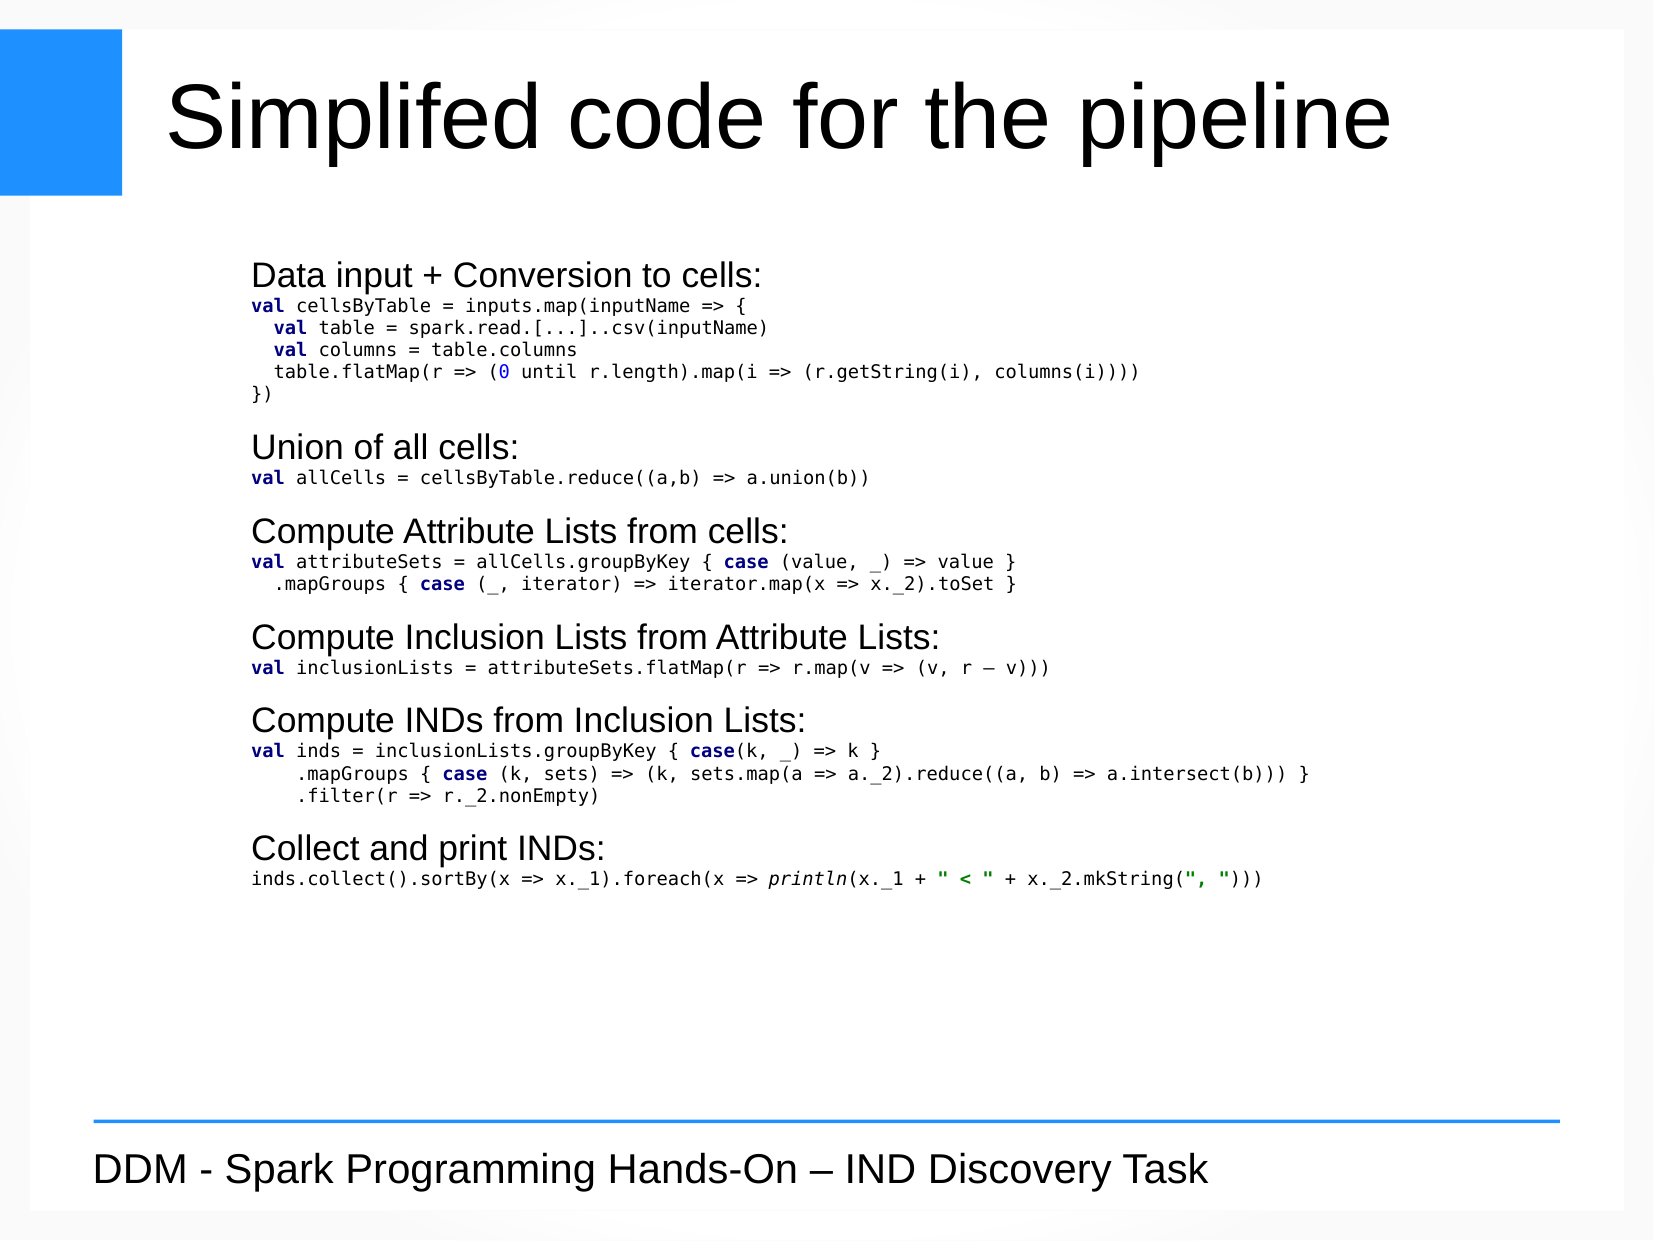

# Simplifed code for the pipeline
Data input + Conversion to cells:
val cellsByTable = inputs.map(inputName => {
 val table = spark.read.[...]..csv(inputName)
 val columns = table.columns
 table.flatMap(r => (0 until r.length).map(i => (r.getString(i), columns(i))))
})
Union of all cells:
val allCells = cellsByTable.reduce((a,b) => a.union(b))
Compute Attribute Lists from cells:
val attributeSets = allCells.groupByKey { case (value, _) => value }
 .mapGroups { case (_, iterator) => iterator.map(x => x._2).toSet }
Compute Inclusion Lists from Attribute Lists:
val inclusionLists = attributeSets.flatMap(r => r.map(v => (v, r – v)))
Compute INDs from Inclusion Lists:
val inds = inclusionLists.groupByKey { case(k, _) => k }
 .mapGroups { case (k, sets) => (k, sets.map(a => a._2).reduce((a, b) => a.intersect(b))) }
 .filter(r => r._2.nonEmpty)
Collect and print INDs:
inds.collect().sortBy(x => x._1).foreach(x => println(x._1 + " < " + x._2.mkString(", ")))
DDM - Spark Programming Hands-On – IND Discovery Task